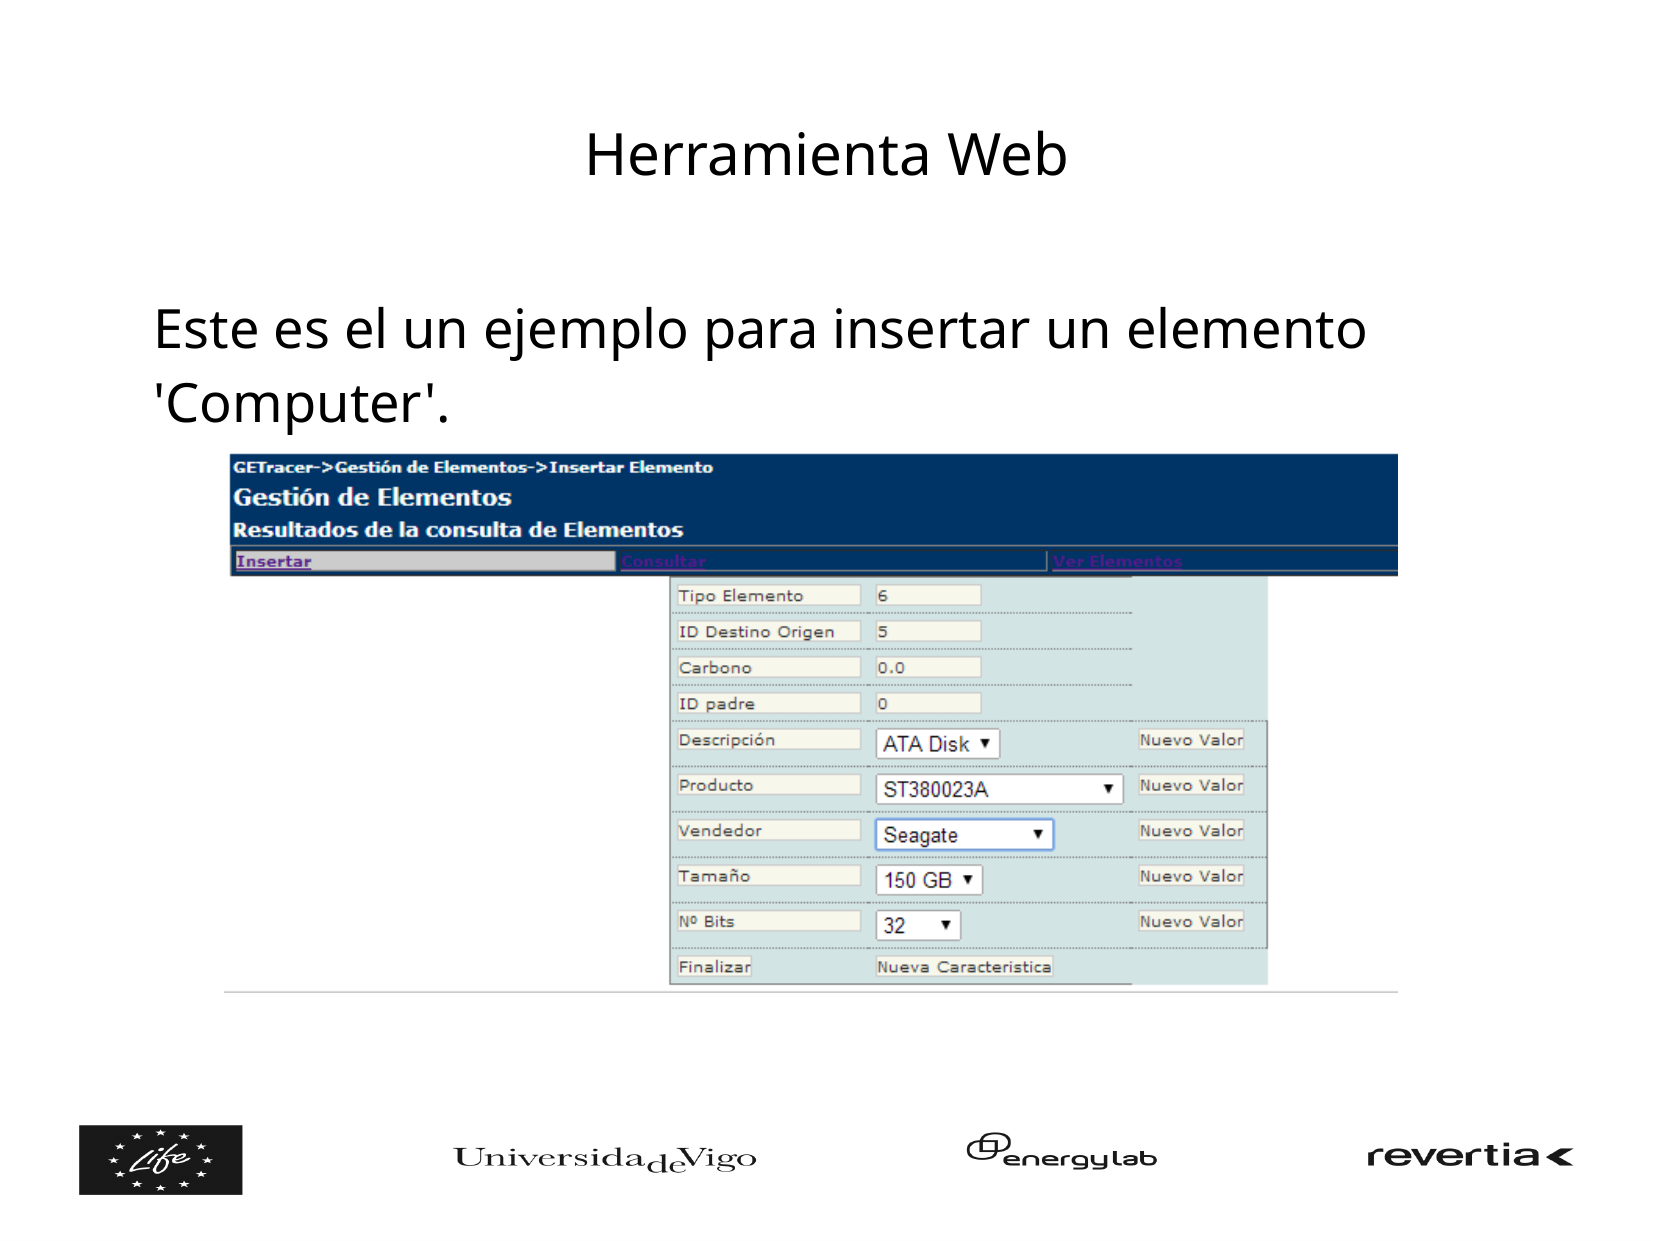

# Herramienta Web
Este es el un ejemplo para insertar un elemento 'Computer'.